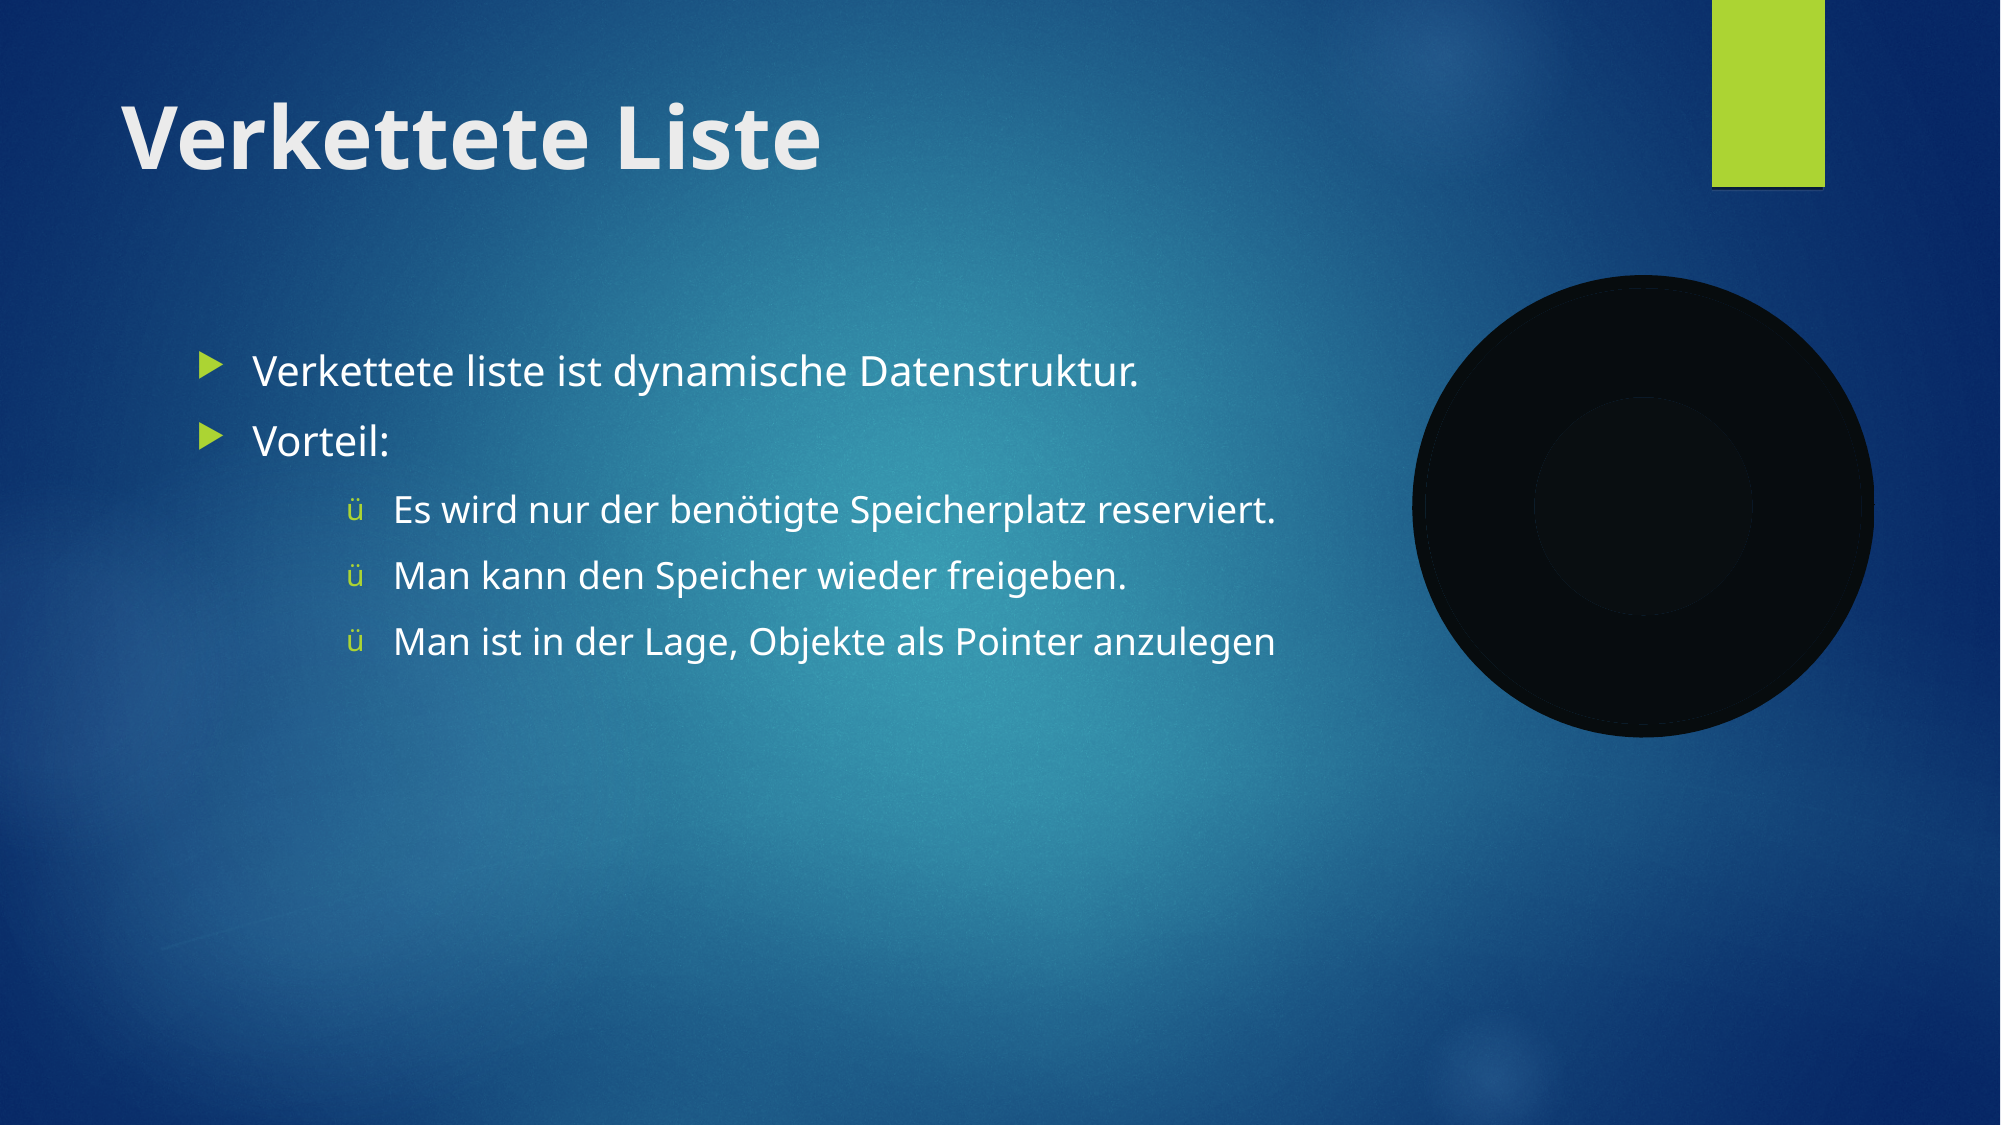

# Verkettete Liste
Verkettete liste ist dynamische Datenstruktur.
Vorteil:
Es wird nur der benötigte Speicherplatz reserviert.
Man kann den Speicher wieder freigeben.
Man ist in der Lage, Objekte als Pointer anzulegen